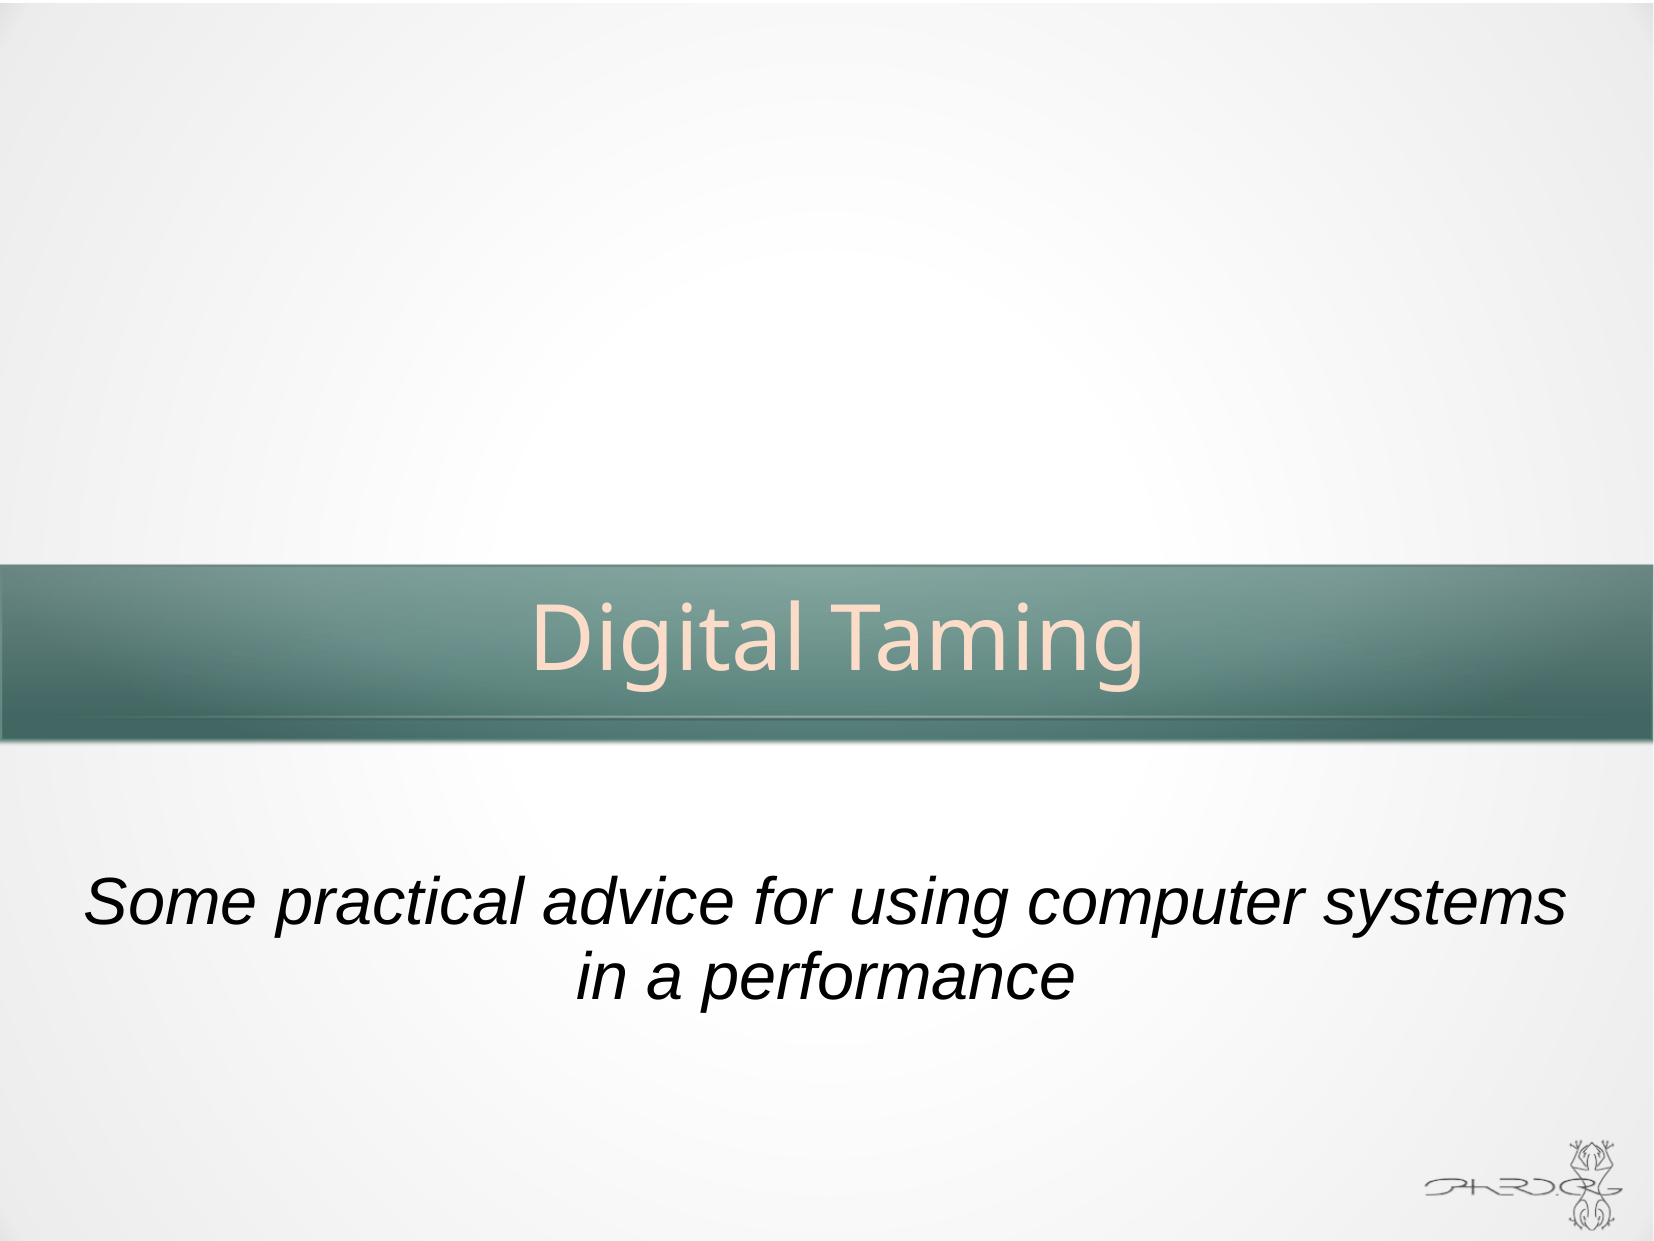

# Digital Taming
Some practical advice for using computer systems in a performance